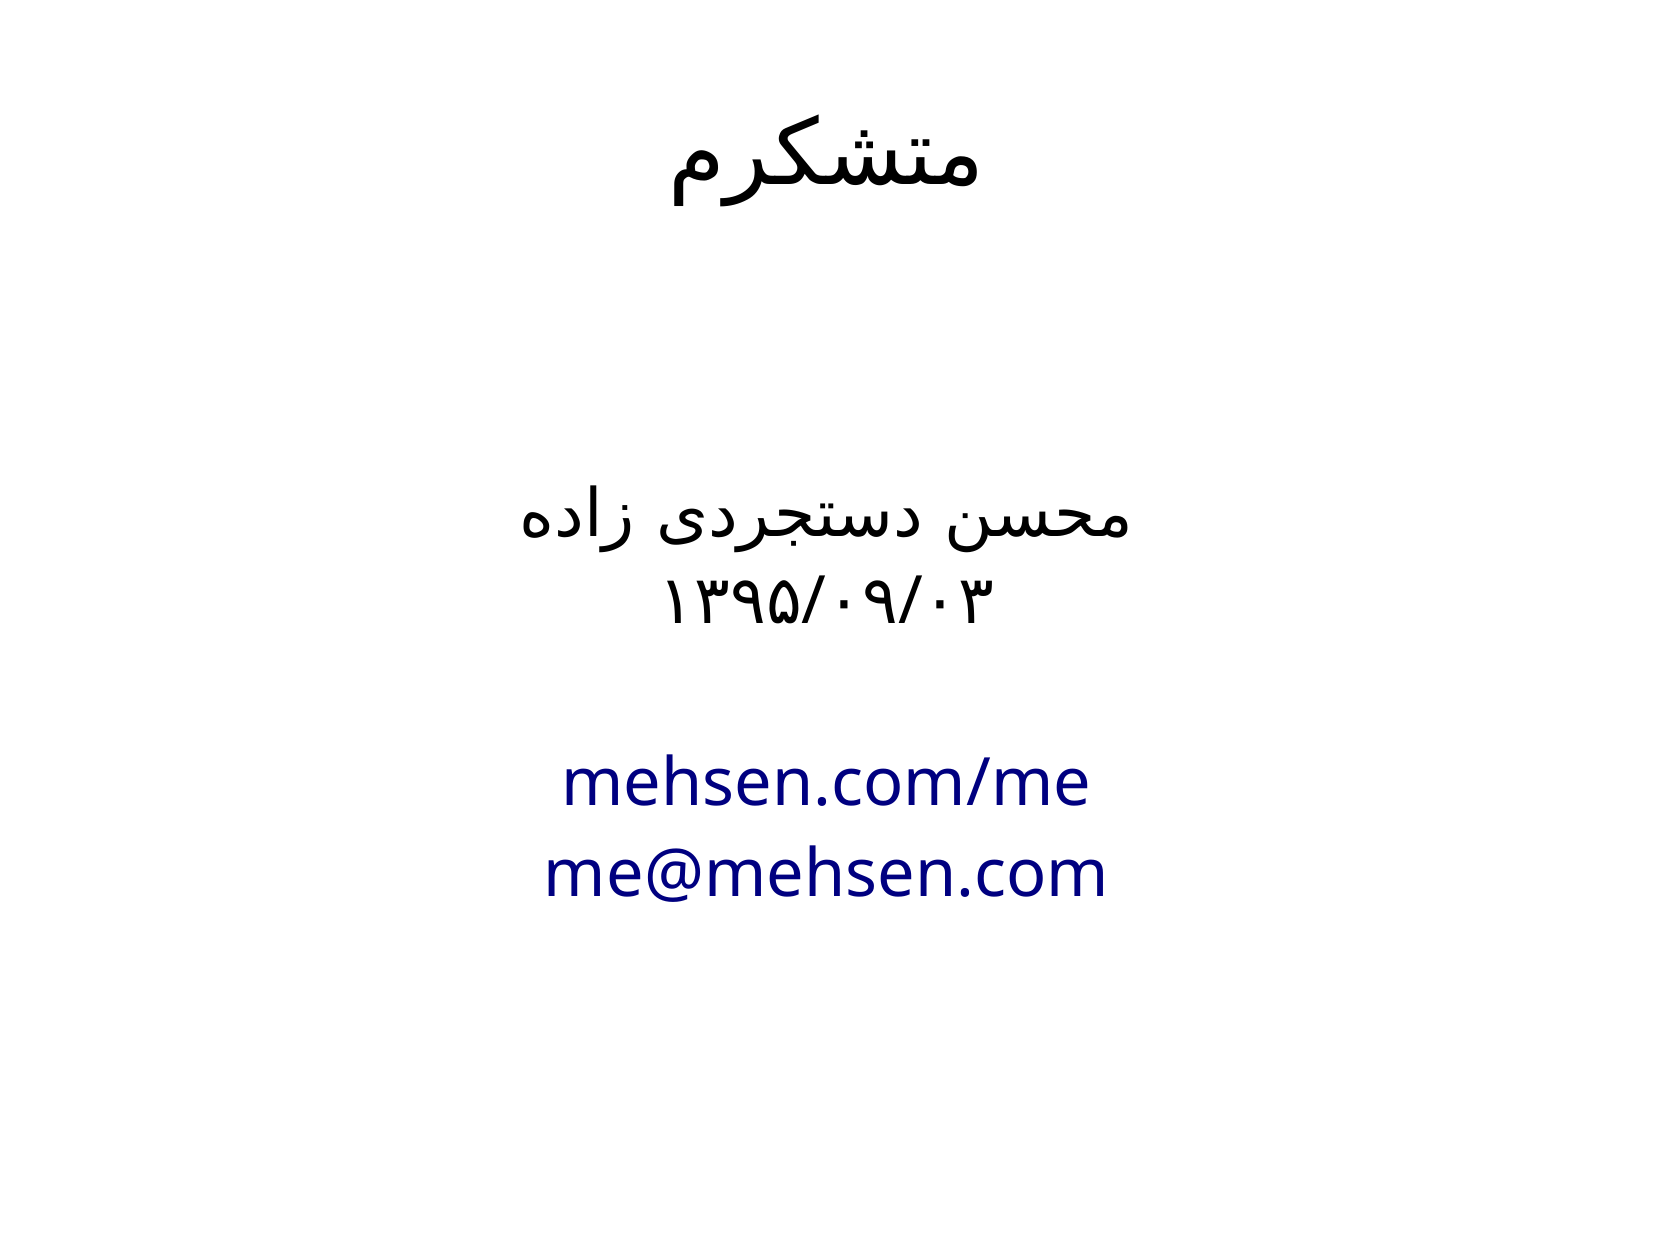

# متشکرم
محسن دستجردی زاده
۱۳۹۵/۰۹/۰۳
mehsen.com/me
me@mehsen.com